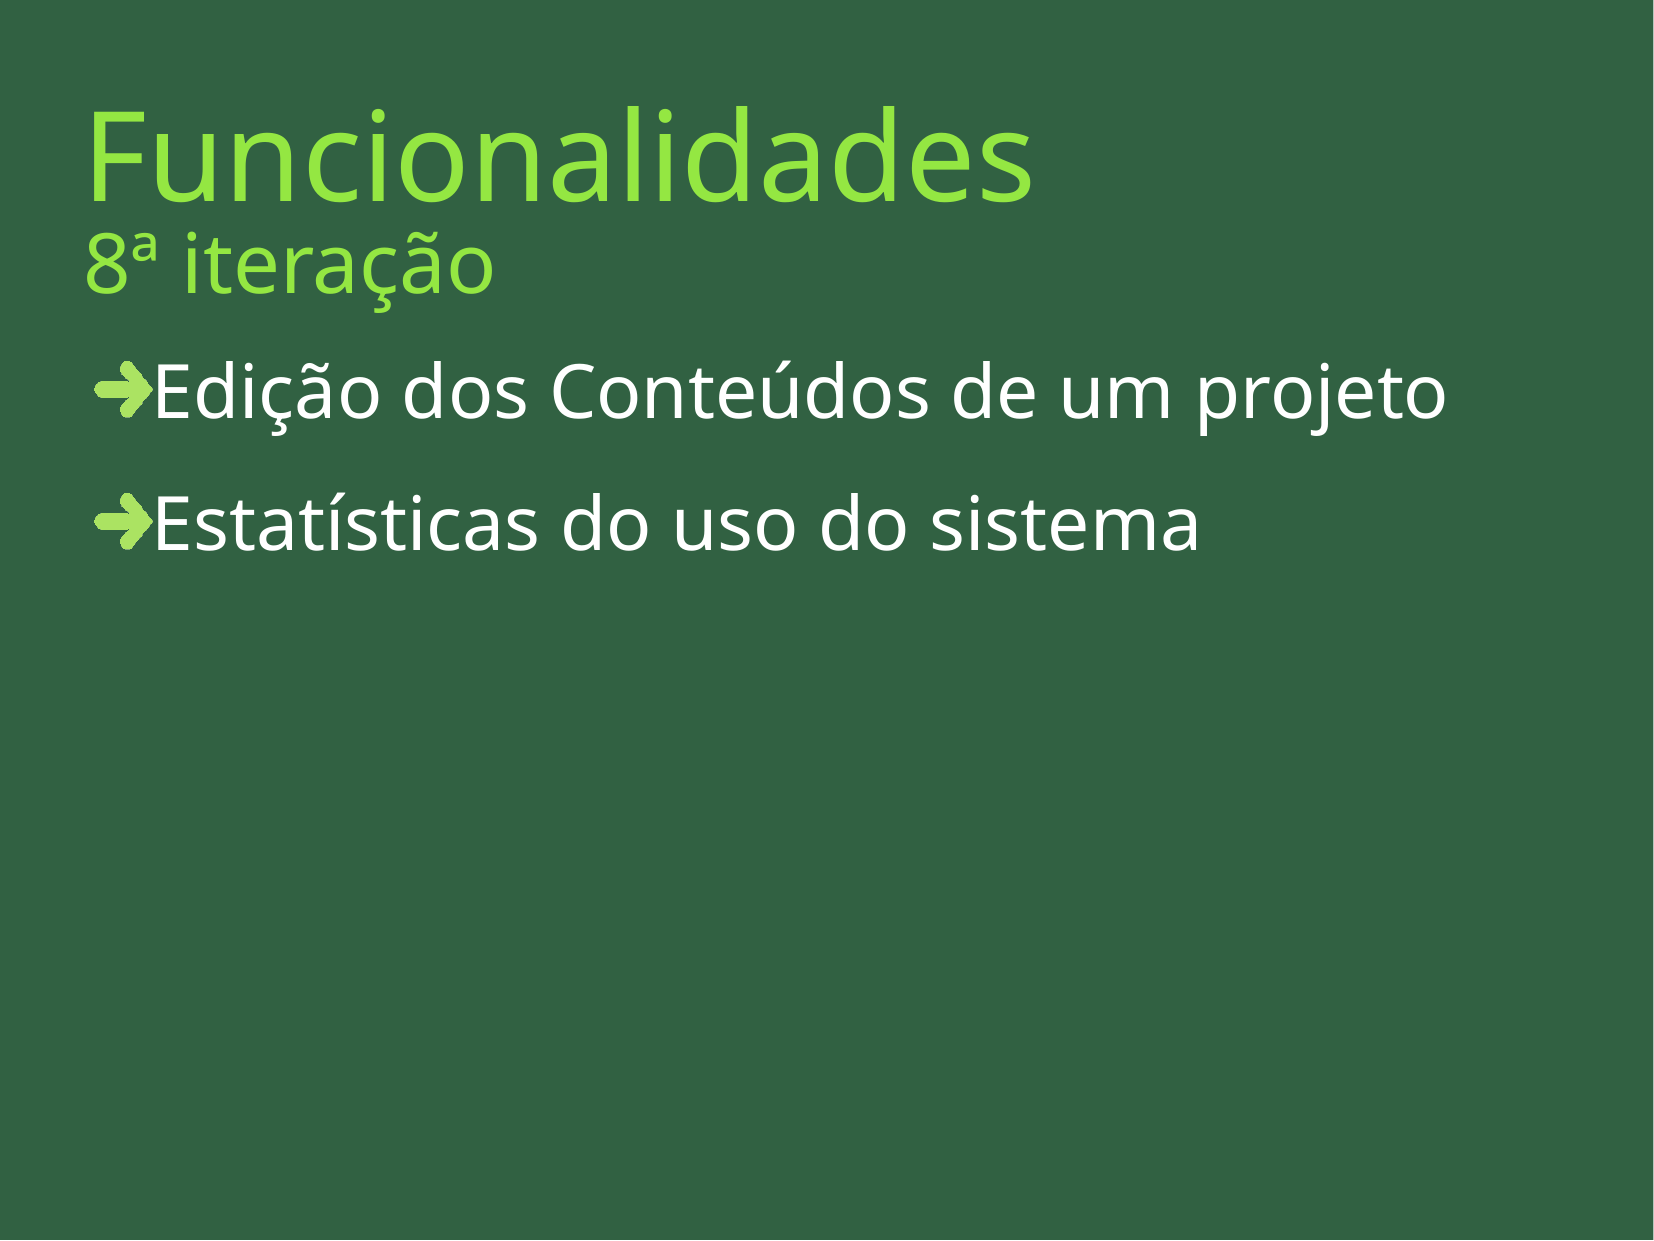

# Funcionalidades
8ª iteração
Edição dos Conteúdos de um projeto
Estatísticas do uso do sistema